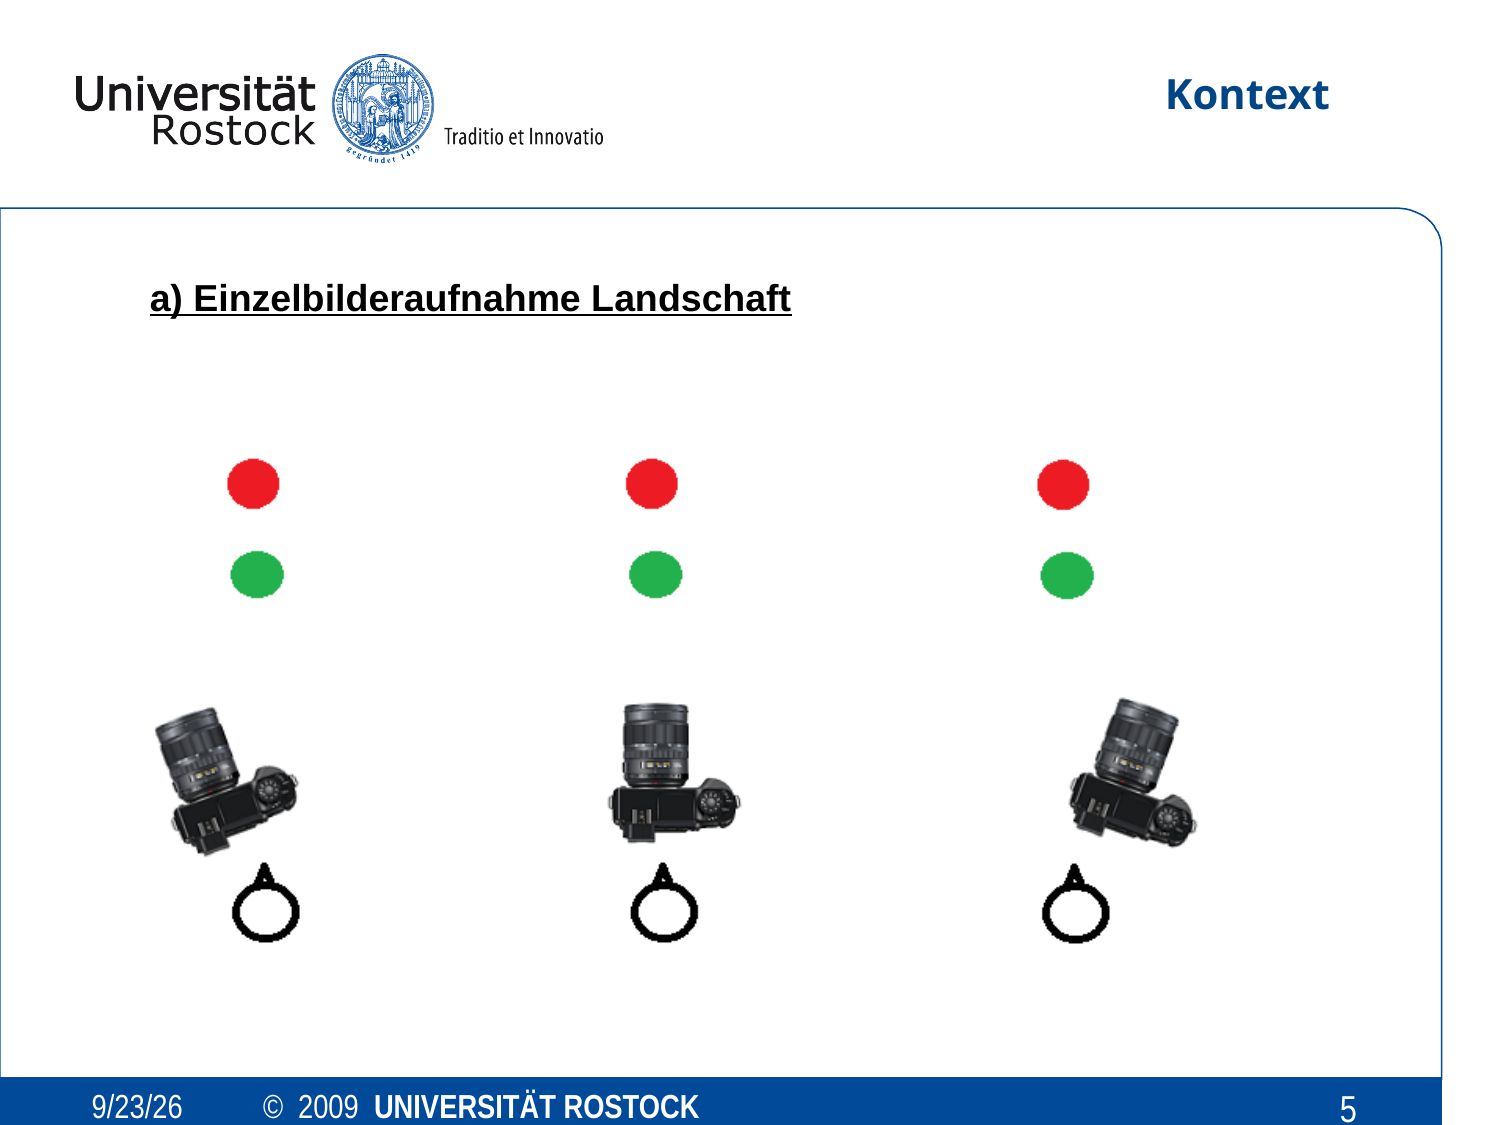

# Kontext
a) Einzelbilderaufnahme Landschaft
 © 2009 UNIVERSITÄT ROSTOCK